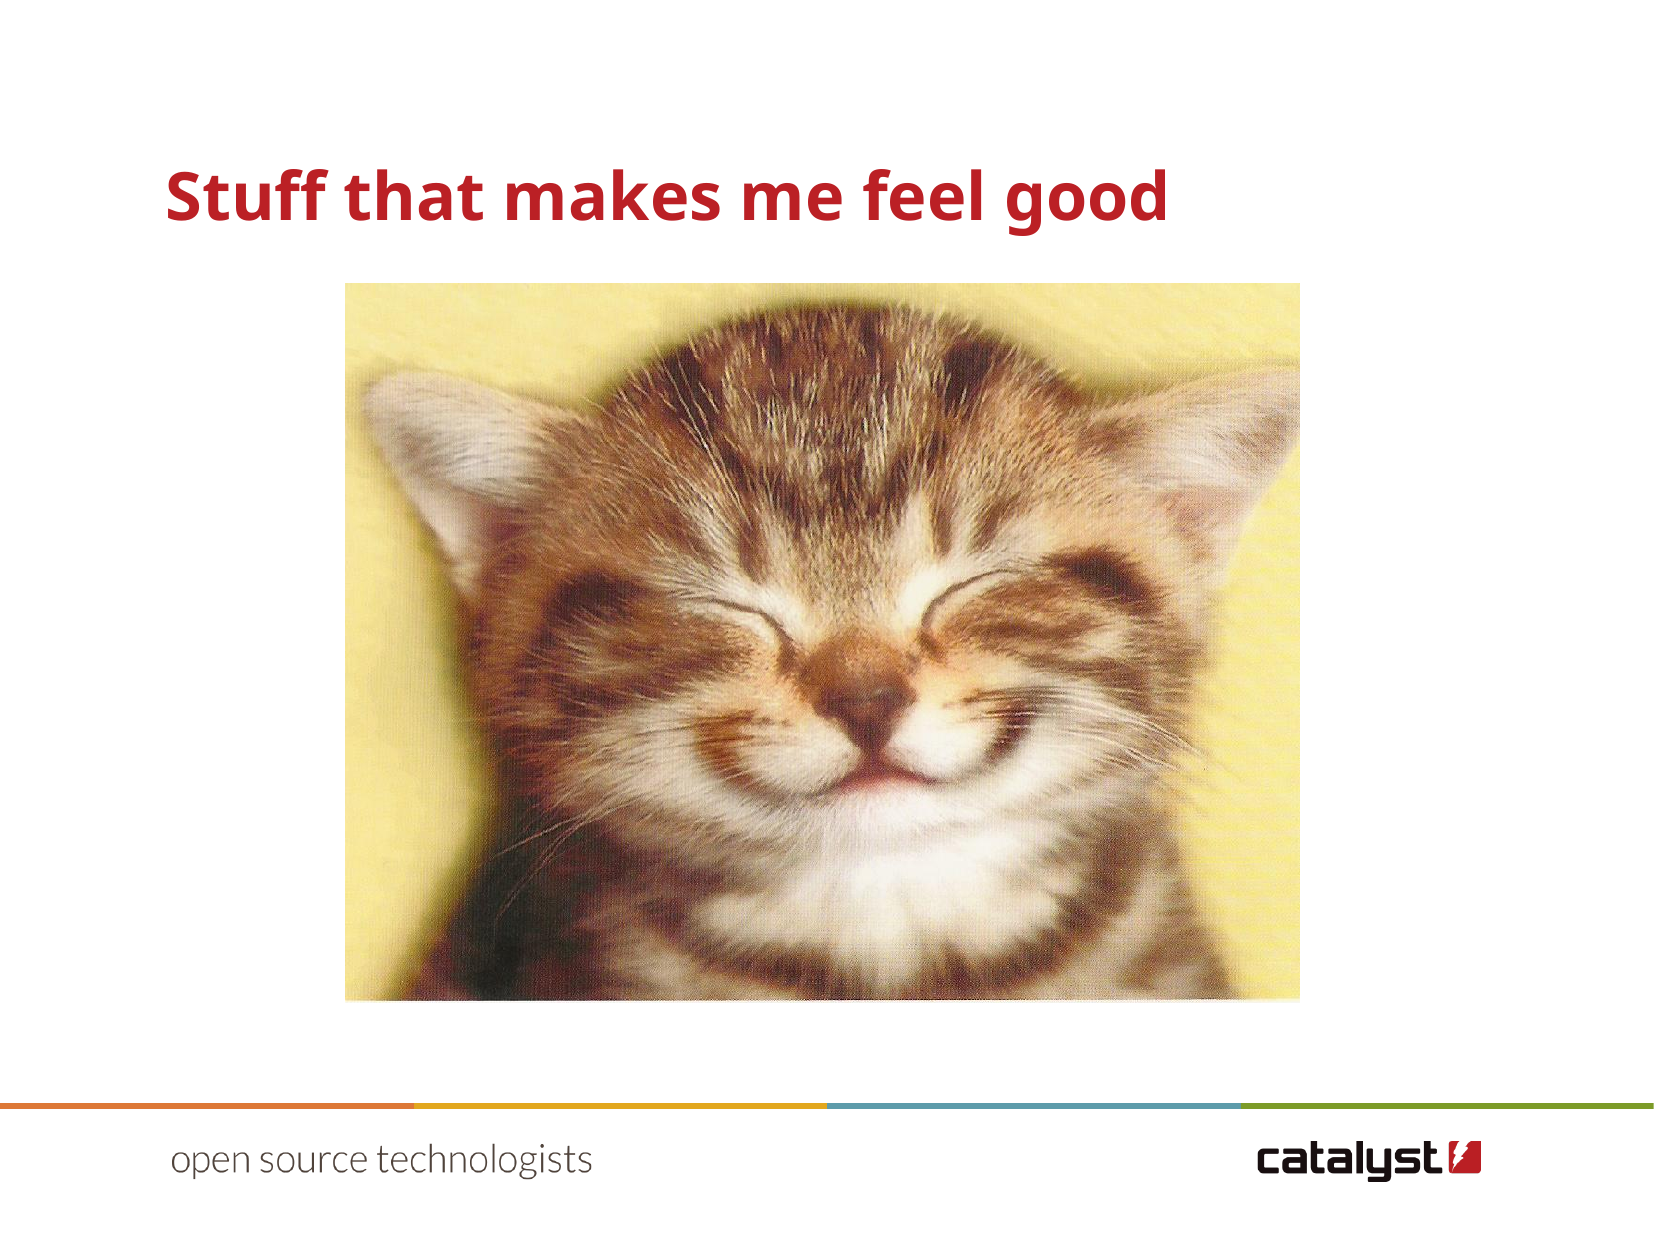

# Stuff that makes me feel good